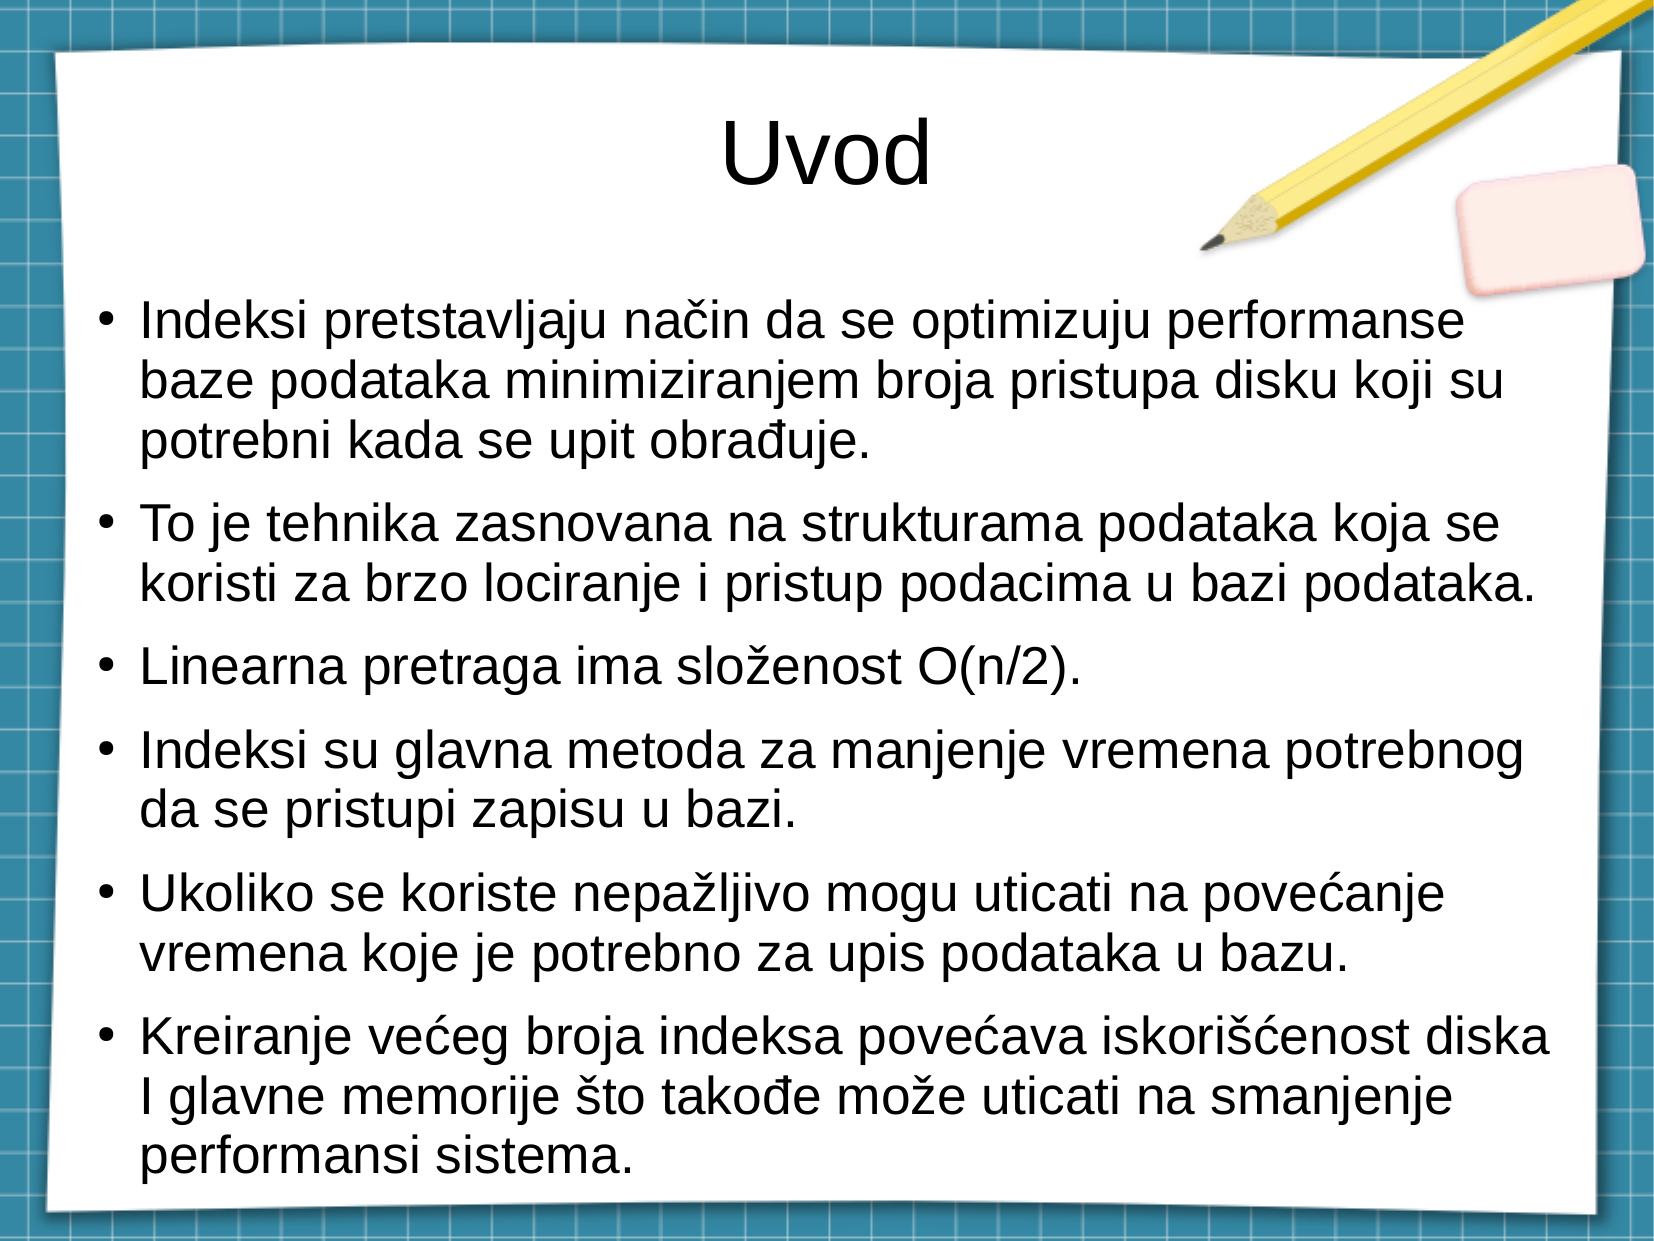

# Uvod
Indeksi pretstavljaju način da se optimizuju performanse baze podataka minimiziranjem broja pristupa disku koji su potrebni kada se upit obrađuje.
To je tehnika zasnovana na strukturama podataka koja se koristi za brzo lociranje i pristup podacima u bazi podataka.
Linearna pretraga ima složenost O(n/2).
Indeksi su glavna metoda za manjenje vremena potrebnog da se pristupi zapisu u bazi.
Ukoliko se koriste nepažljivo mogu uticati na povećanje vremena koje je potrebno za upis podataka u bazu.
Kreiranje većeg broja indeksa povećava iskorišćenost diska I glavne memorije što takođe može uticati na smanjenje performansi sistema.